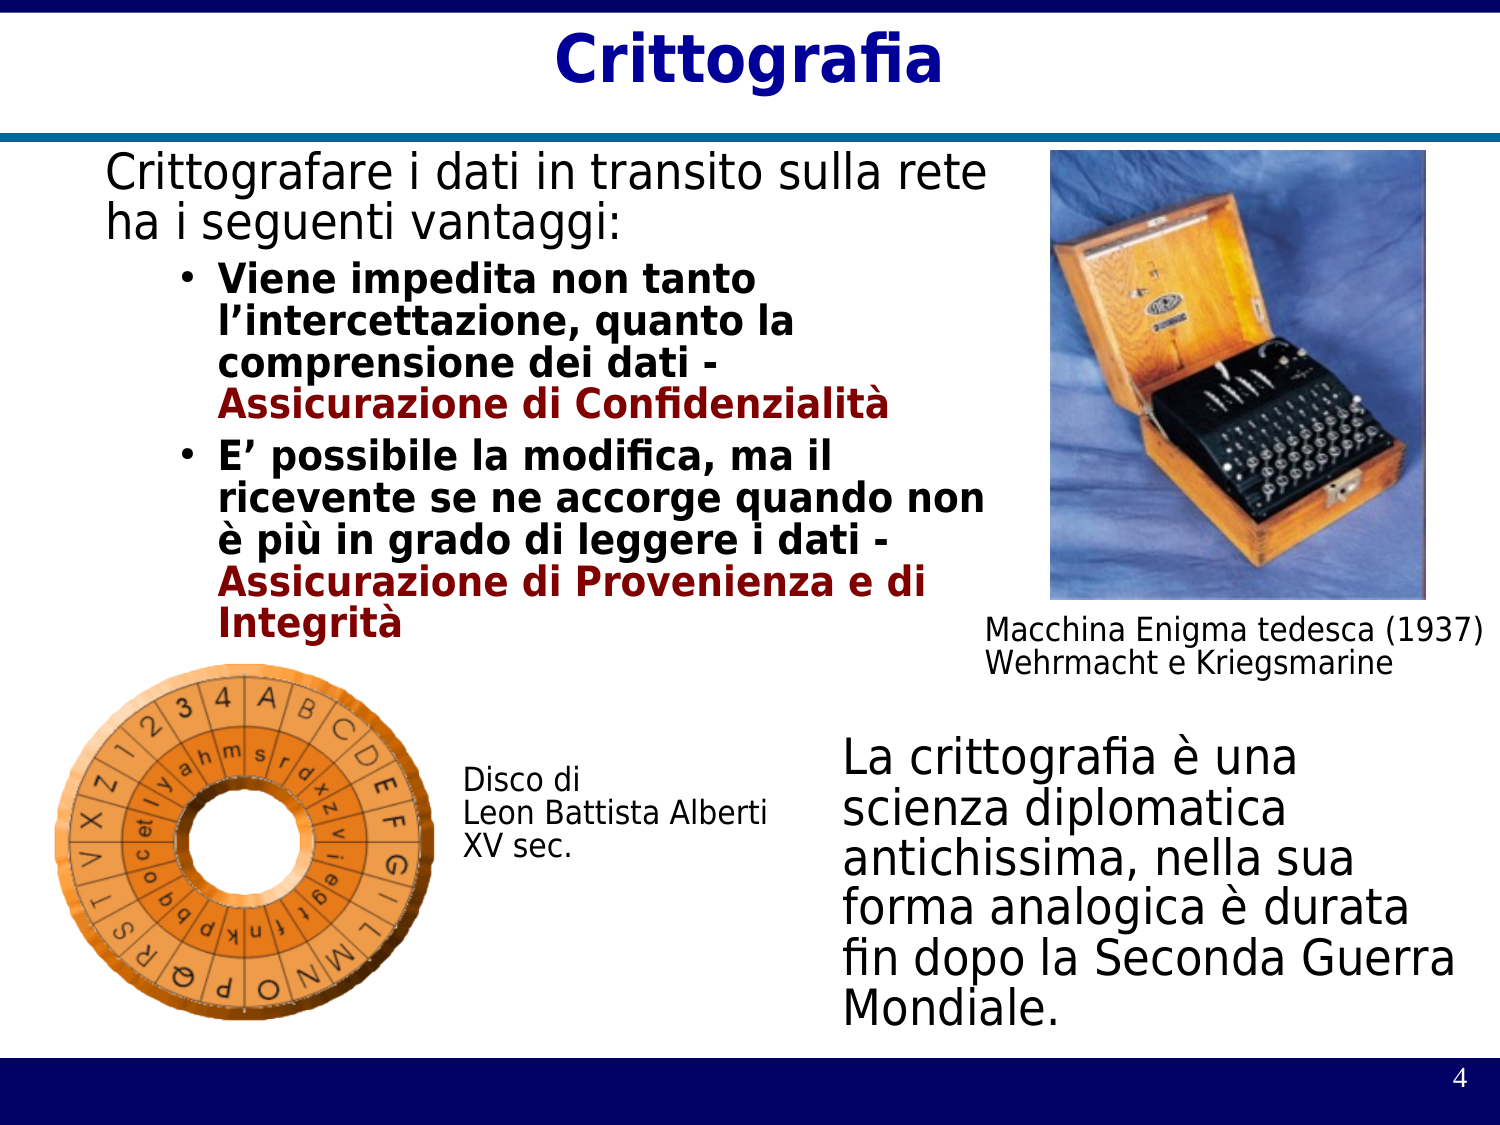

# Crittografia
Crittografare i dati in transito sulla rete ha i seguenti vantaggi:
Viene impedita non tanto l’intercettazione, quanto la comprensione dei dati - Assicurazione di Confidenzialità
E’ possibile la modifica, ma il ricevente se ne accorge quando non è più in grado di leggere i dati - Assicurazione di Provenienza e di Integrità
Macchina Enigma tedesca (1937)
Wehrmacht e Kriegsmarine
La crittografia è una scienza diplomatica antichissima, nella sua forma analogica è durata fin dopo la Seconda Guerra Mondiale.
Disco di
Leon Battista Alberti
XV sec.